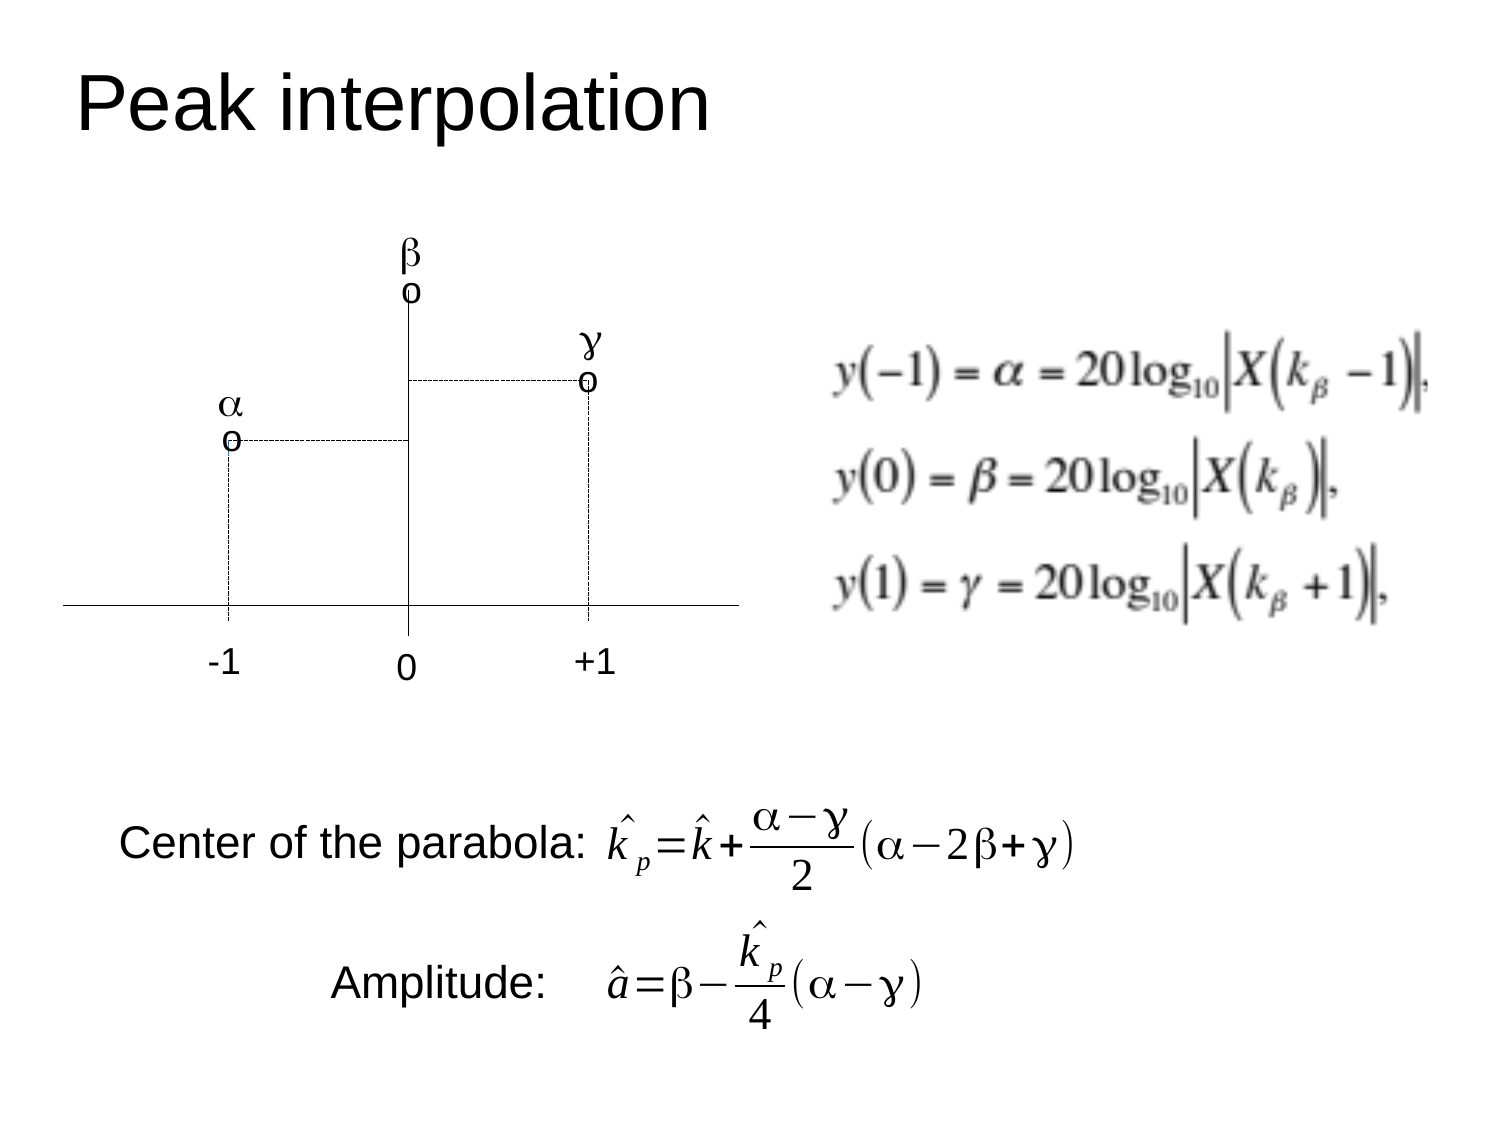

# Peak interpolation
o
o
o
-1
+1
0
Center of the parabola:
Amplitude: